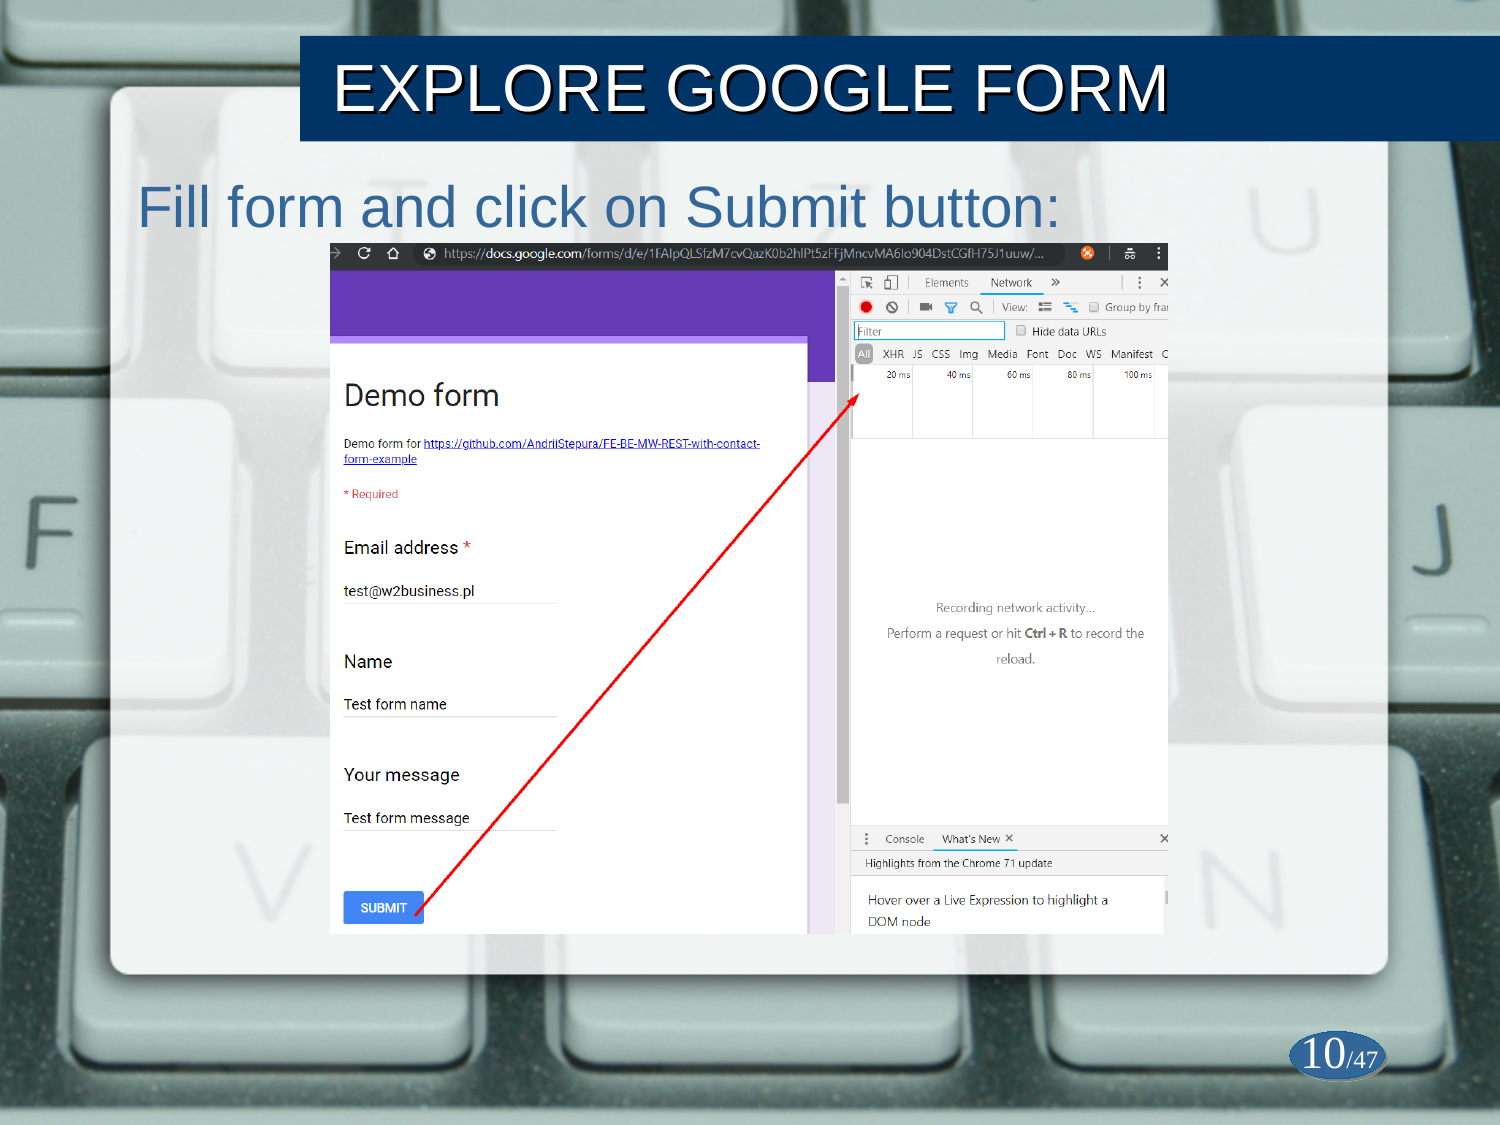

# EXPLORE GOOGLE FORM
Fill form and click on Submit button:
10